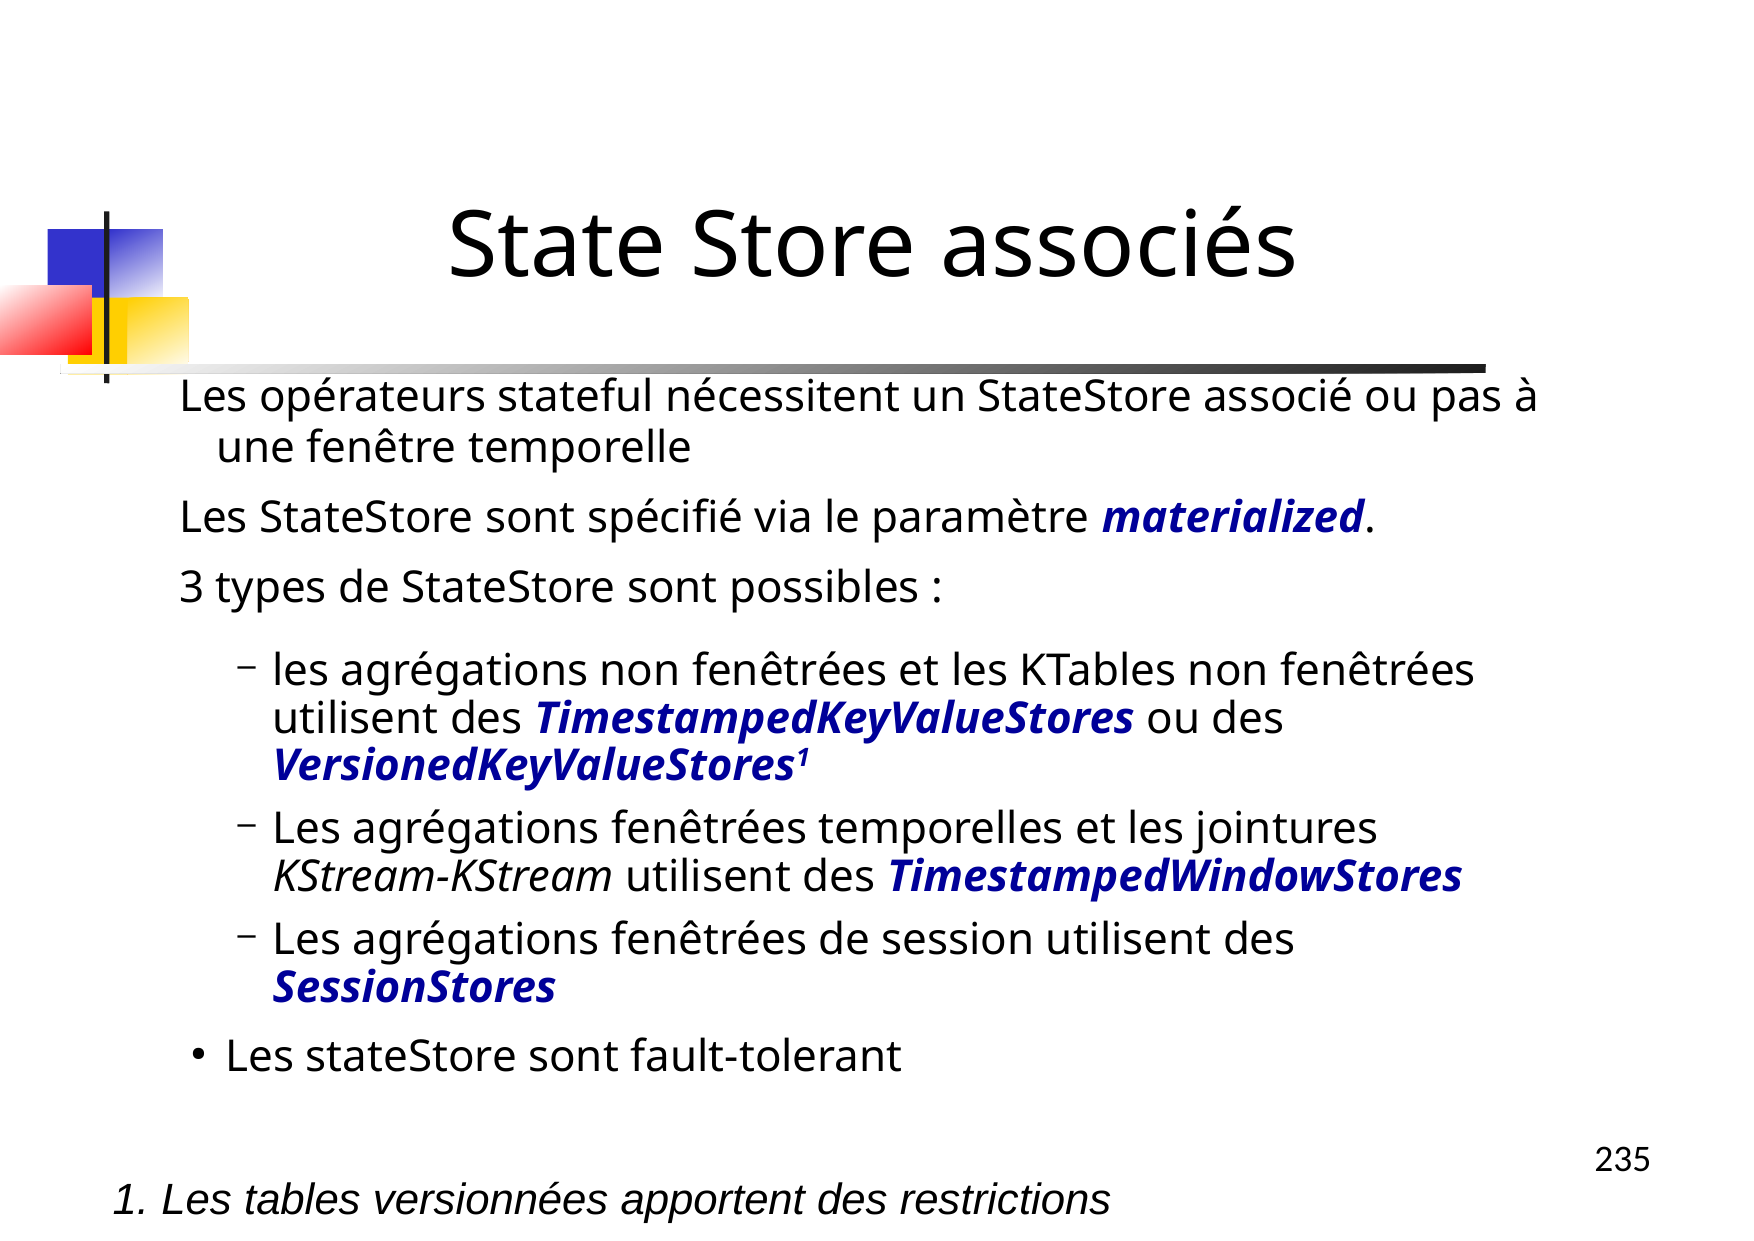

# State Store associés
Les opérateurs stateful nécessitent un StateStore associé ou pas à une fenêtre temporelle
Les StateStore sont spécifié via le paramètre materialized.
3 types de StateStore sont possibles :
les agrégations non fenêtrées et les KTables non fenêtrées utilisent des TimestampedKeyValueStores ou des VersionedKeyValueStores1
Les agrégations fenêtrées temporelles et les jointures KStream-KStream utilisent des TimestampedWindowStores
Les agrégations fenêtrées de session utilisent des SessionStores
Les stateStore sont fault-tolerant
1. Les tables versionnées apportent des restrictions